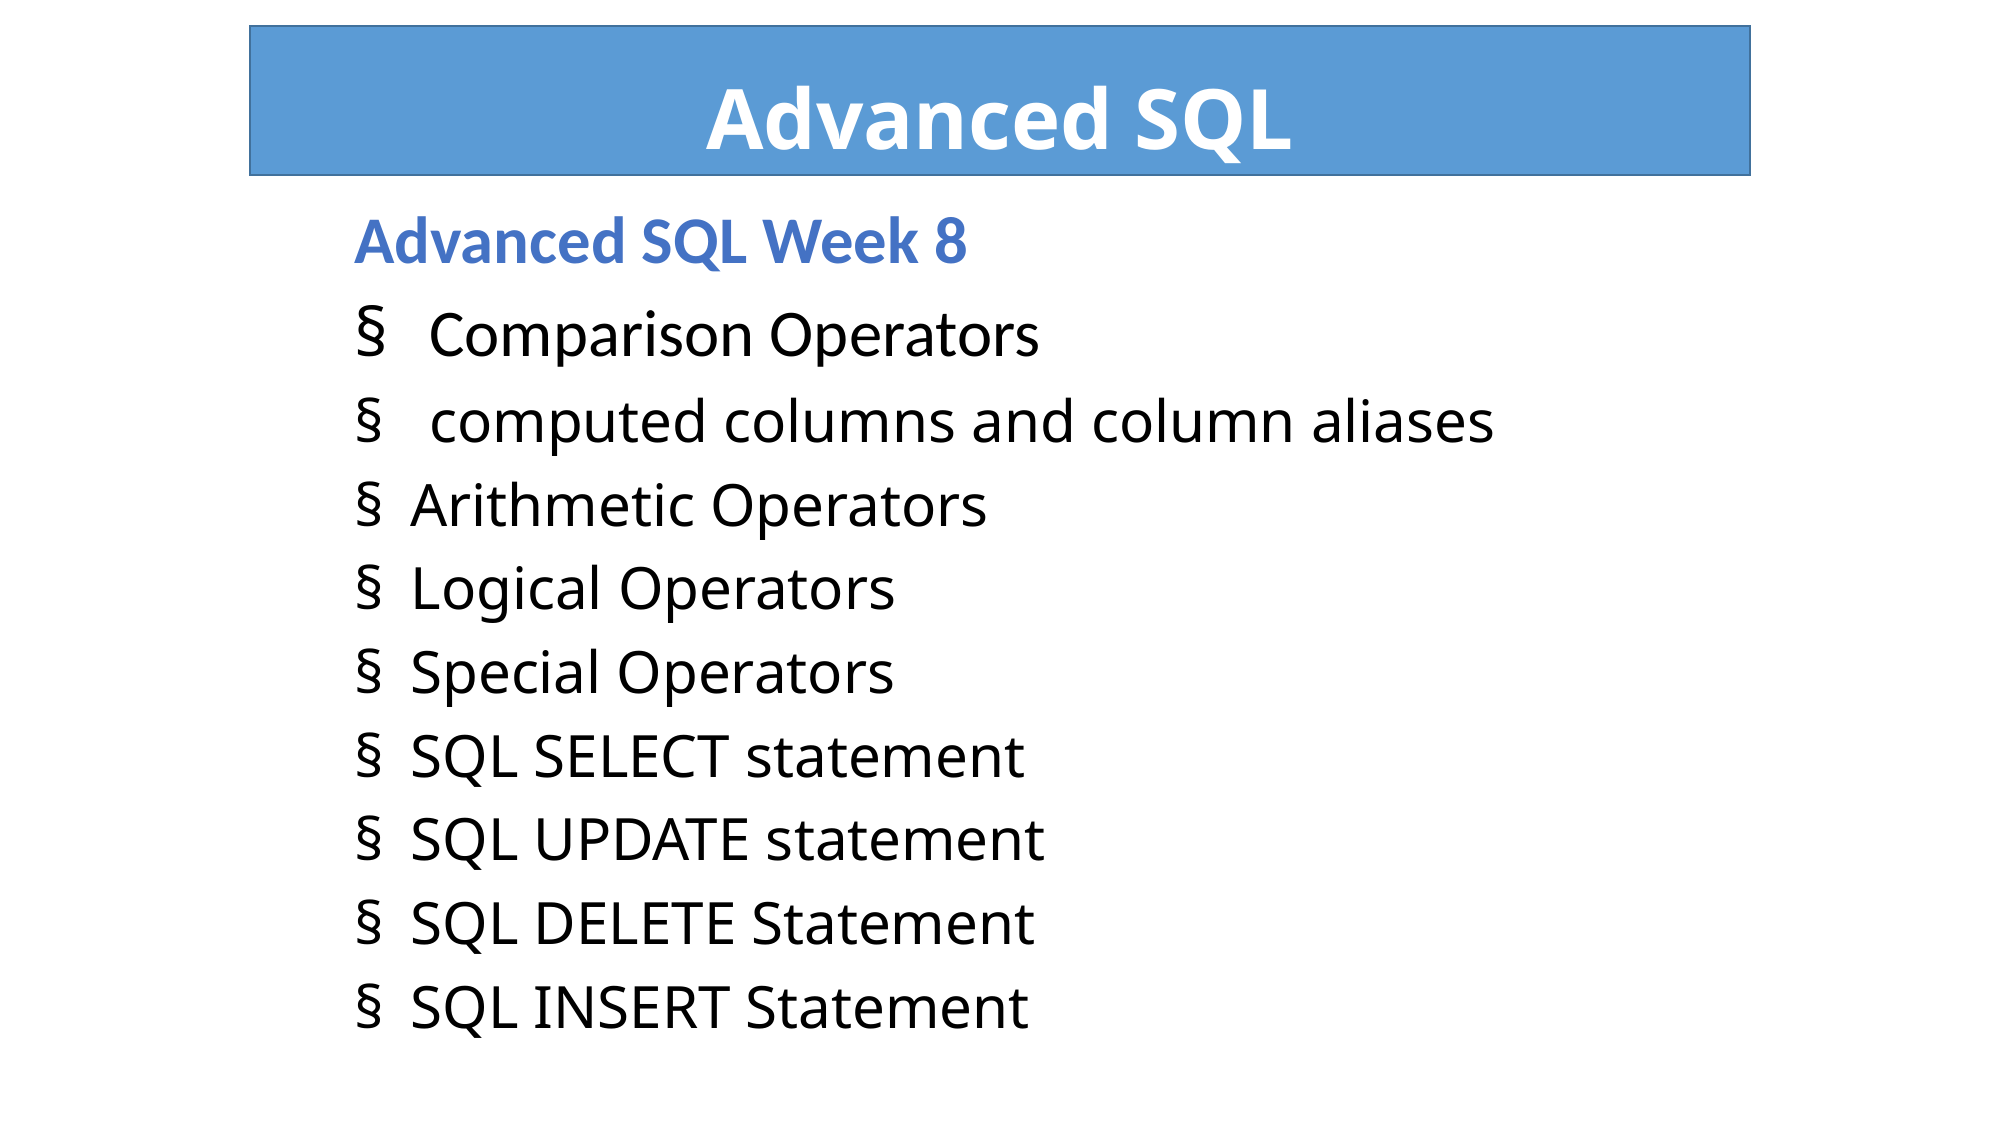

# Advanced SQL
Advanced SQL Week 8
Comparison Operators
computed columns and column aliases
Arithmetic Operators
Logical Operators
Special Operators
SQL SELECT statement
SQL UPDATE statement
SQL DELETE Statement
SQL INSERT Statement